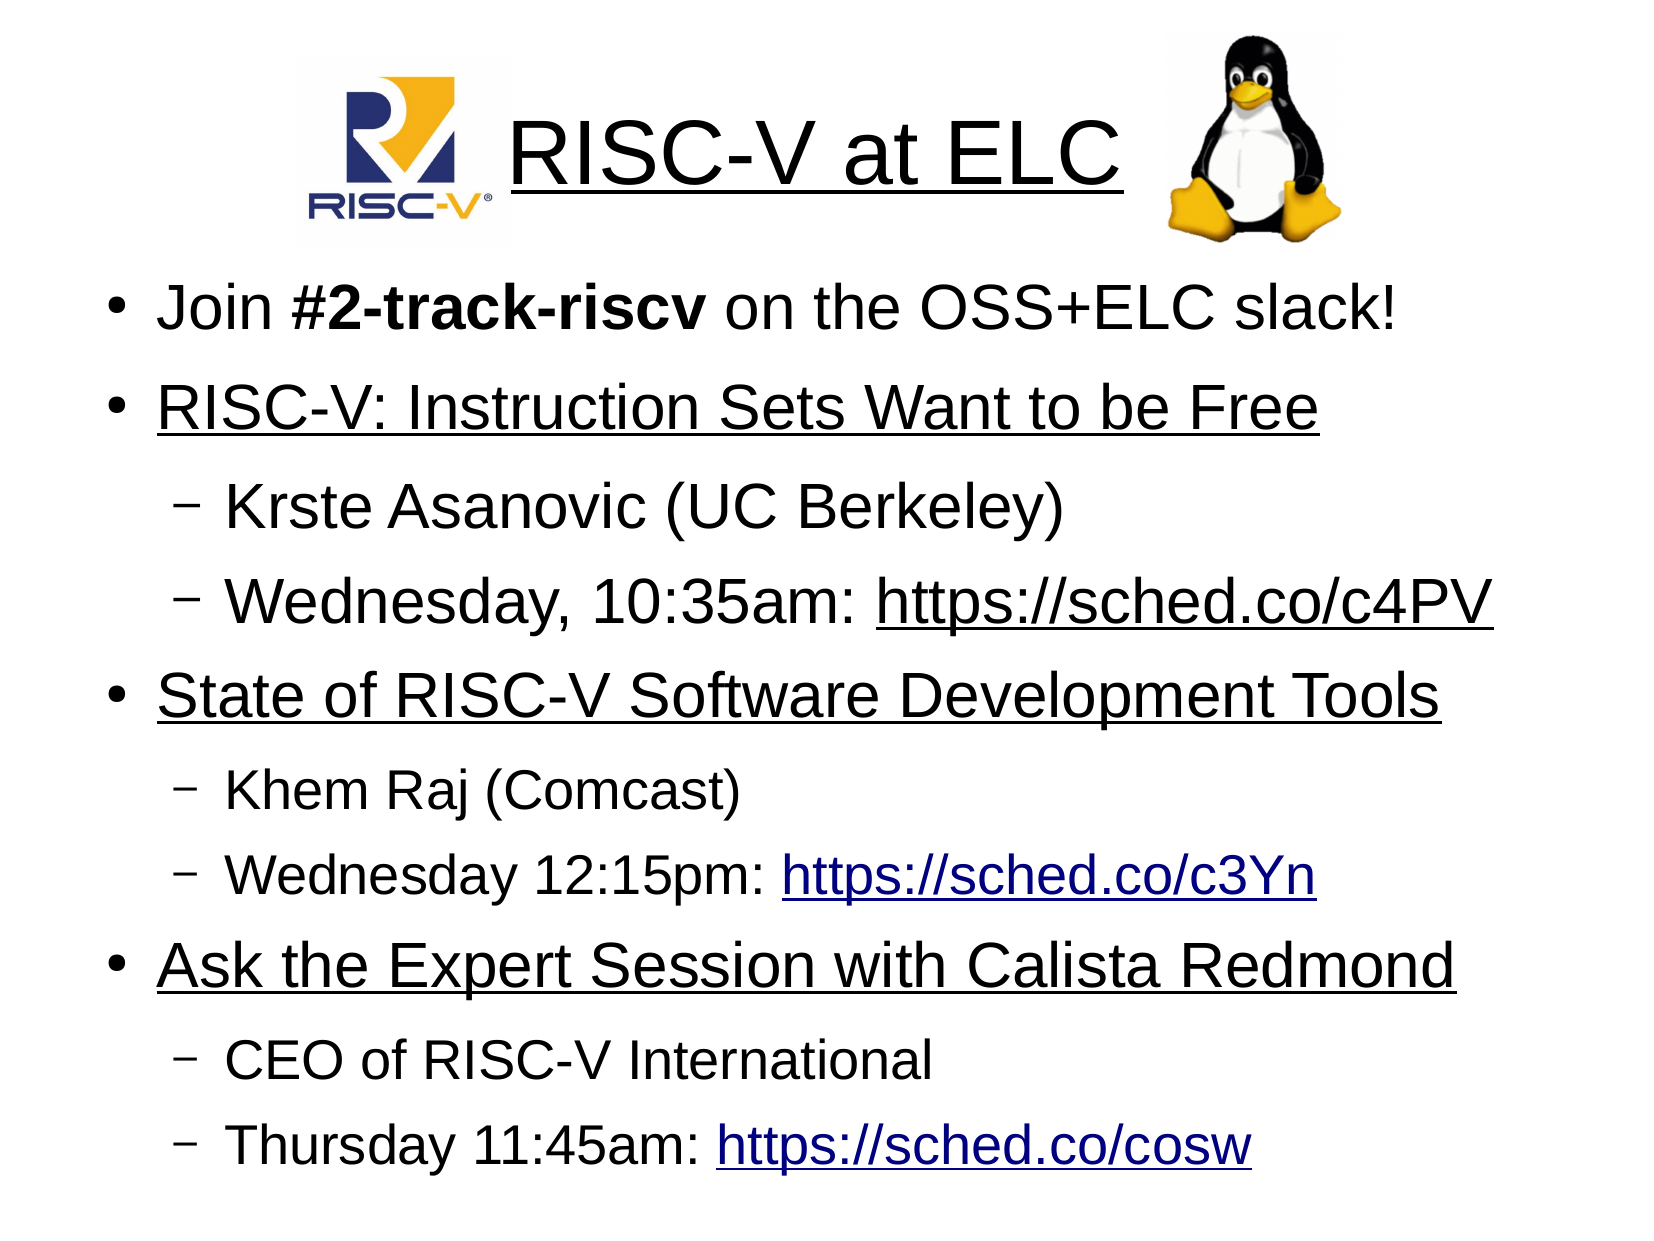

# RISC-V at ELC
Join #2-track-riscv on the OSS+ELC slack!
RISC-V: Instruction Sets Want to be Free
Krste Asanovic (UC Berkeley)
Wednesday, 10:35am: https://sched.co/c4PV
State of RISC-V Software Development Tools
Khem Raj (Comcast)
Wednesday 12:15pm: https://sched.co/c3Yn
Ask the Expert Session with Calista Redmond
CEO of RISC-V International
Thursday 11:45am: https://sched.co/cosw